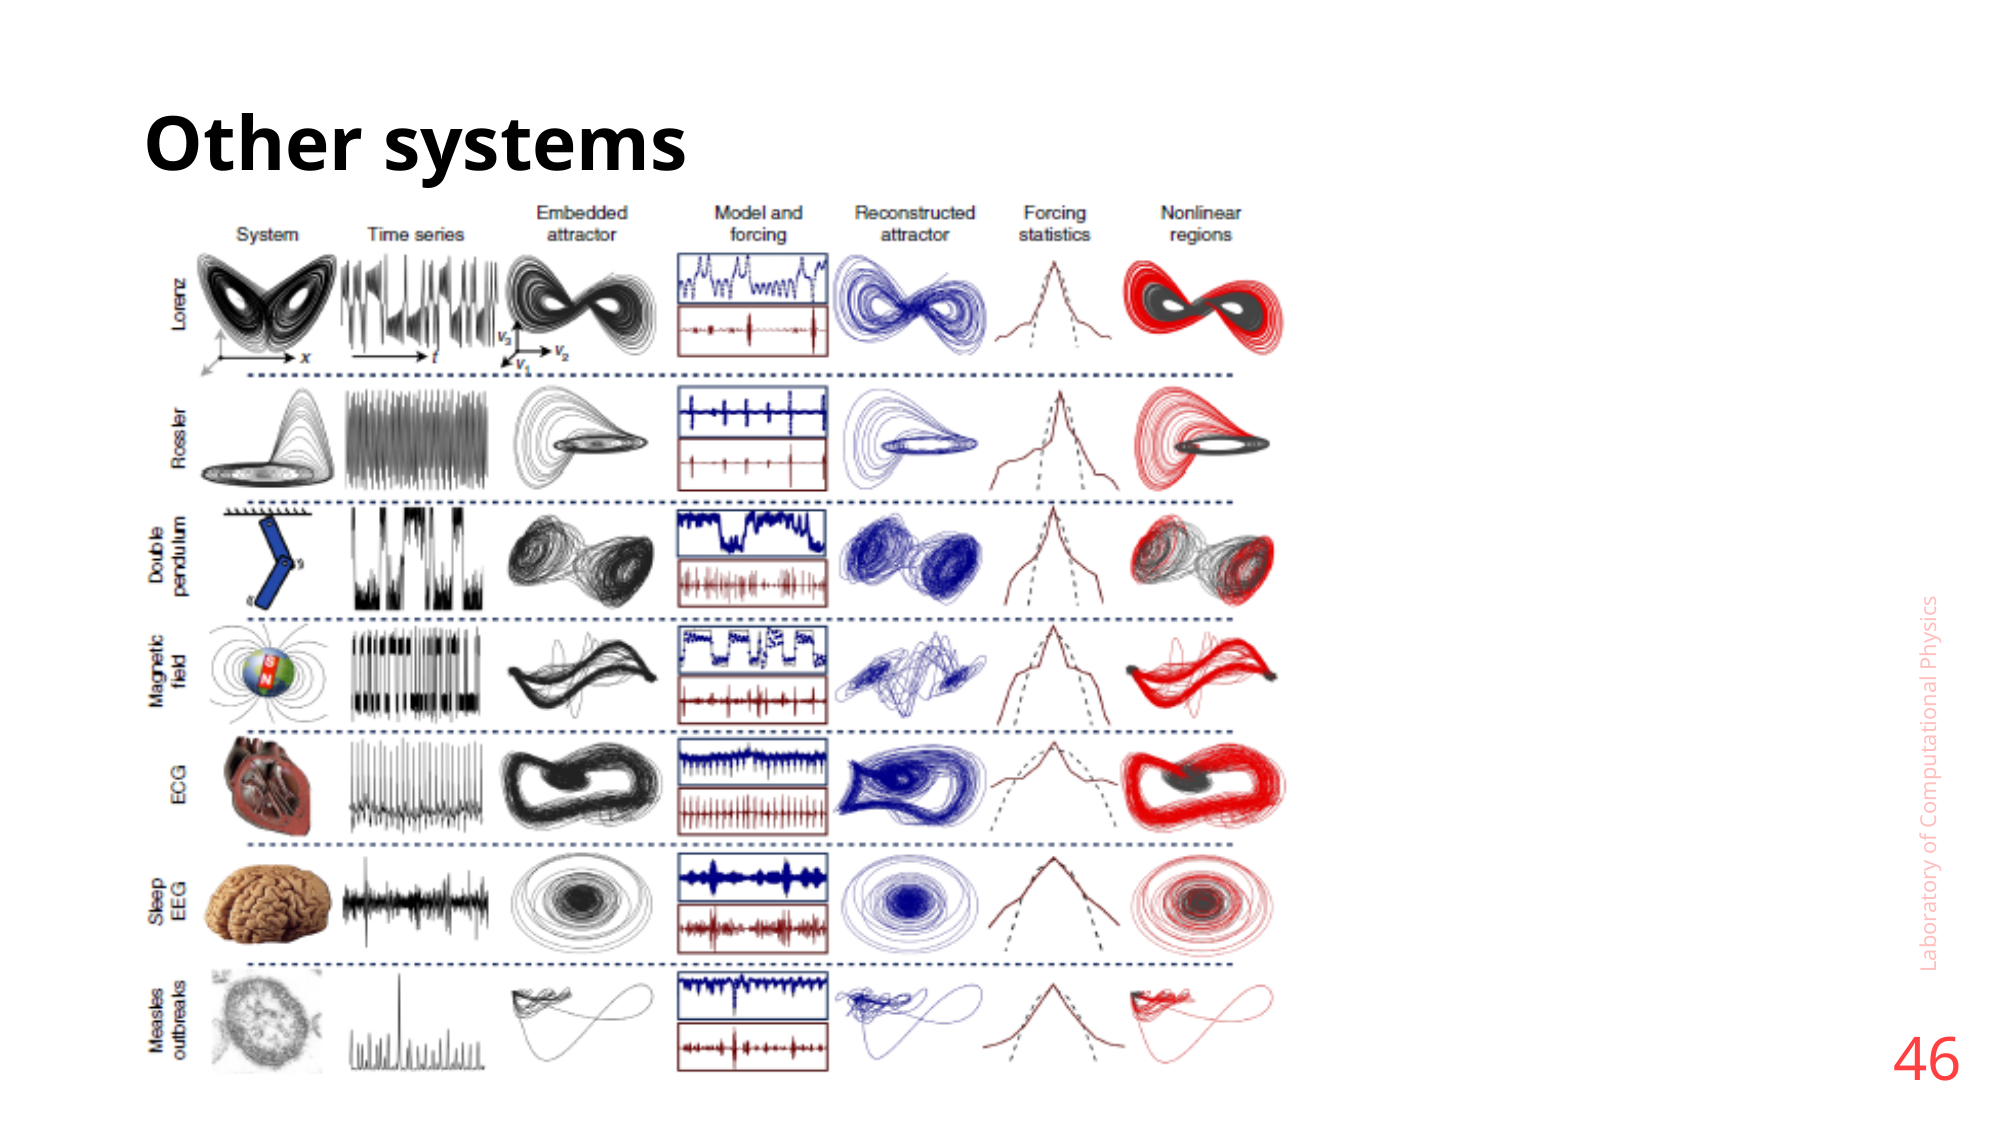

# Other systems
Laboratory of Computational Physics